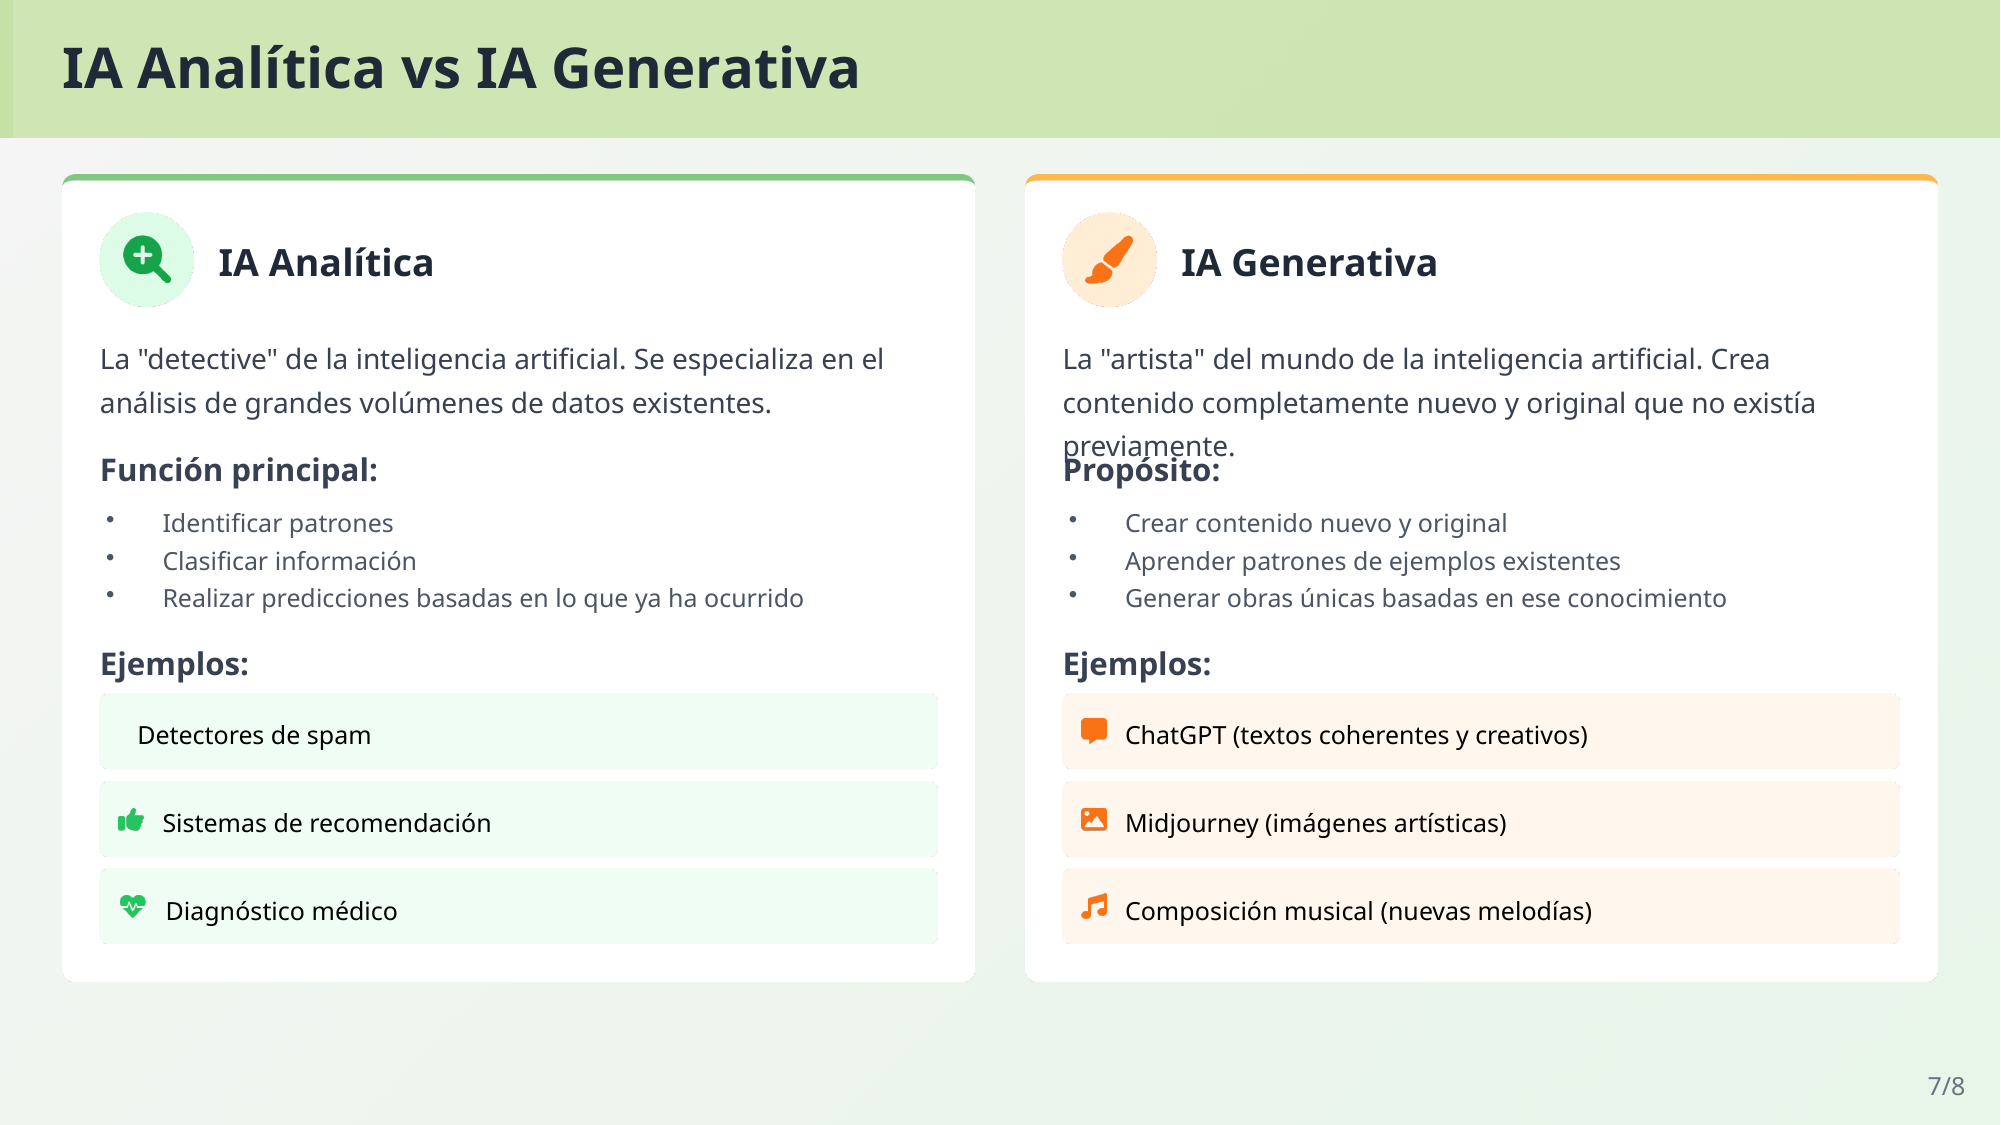

IA Analítica vs IA Generativa
IA Analítica
IA Generativa
La "detective" de la inteligencia artificial. Se especializa en el análisis de grandes volúmenes de datos existentes.
La "artista" del mundo de la inteligencia artificial. Crea contenido completamente nuevo y original que no existía previamente.
Función principal:
Propósito:
Identificar patrones
Crear contenido nuevo y original
Clasificar información
Aprender patrones de ejemplos existentes
Realizar predicciones basadas en lo que ya ha ocurrido
Generar obras únicas basadas en ese conocimiento
Ejemplos:
Ejemplos:
Detectores de spam
ChatGPT (textos coherentes y creativos)
Sistemas de recomendación
Midjourney (imágenes artísticas)
Diagnóstico médico
Composición musical (nuevas melodías)
7/8